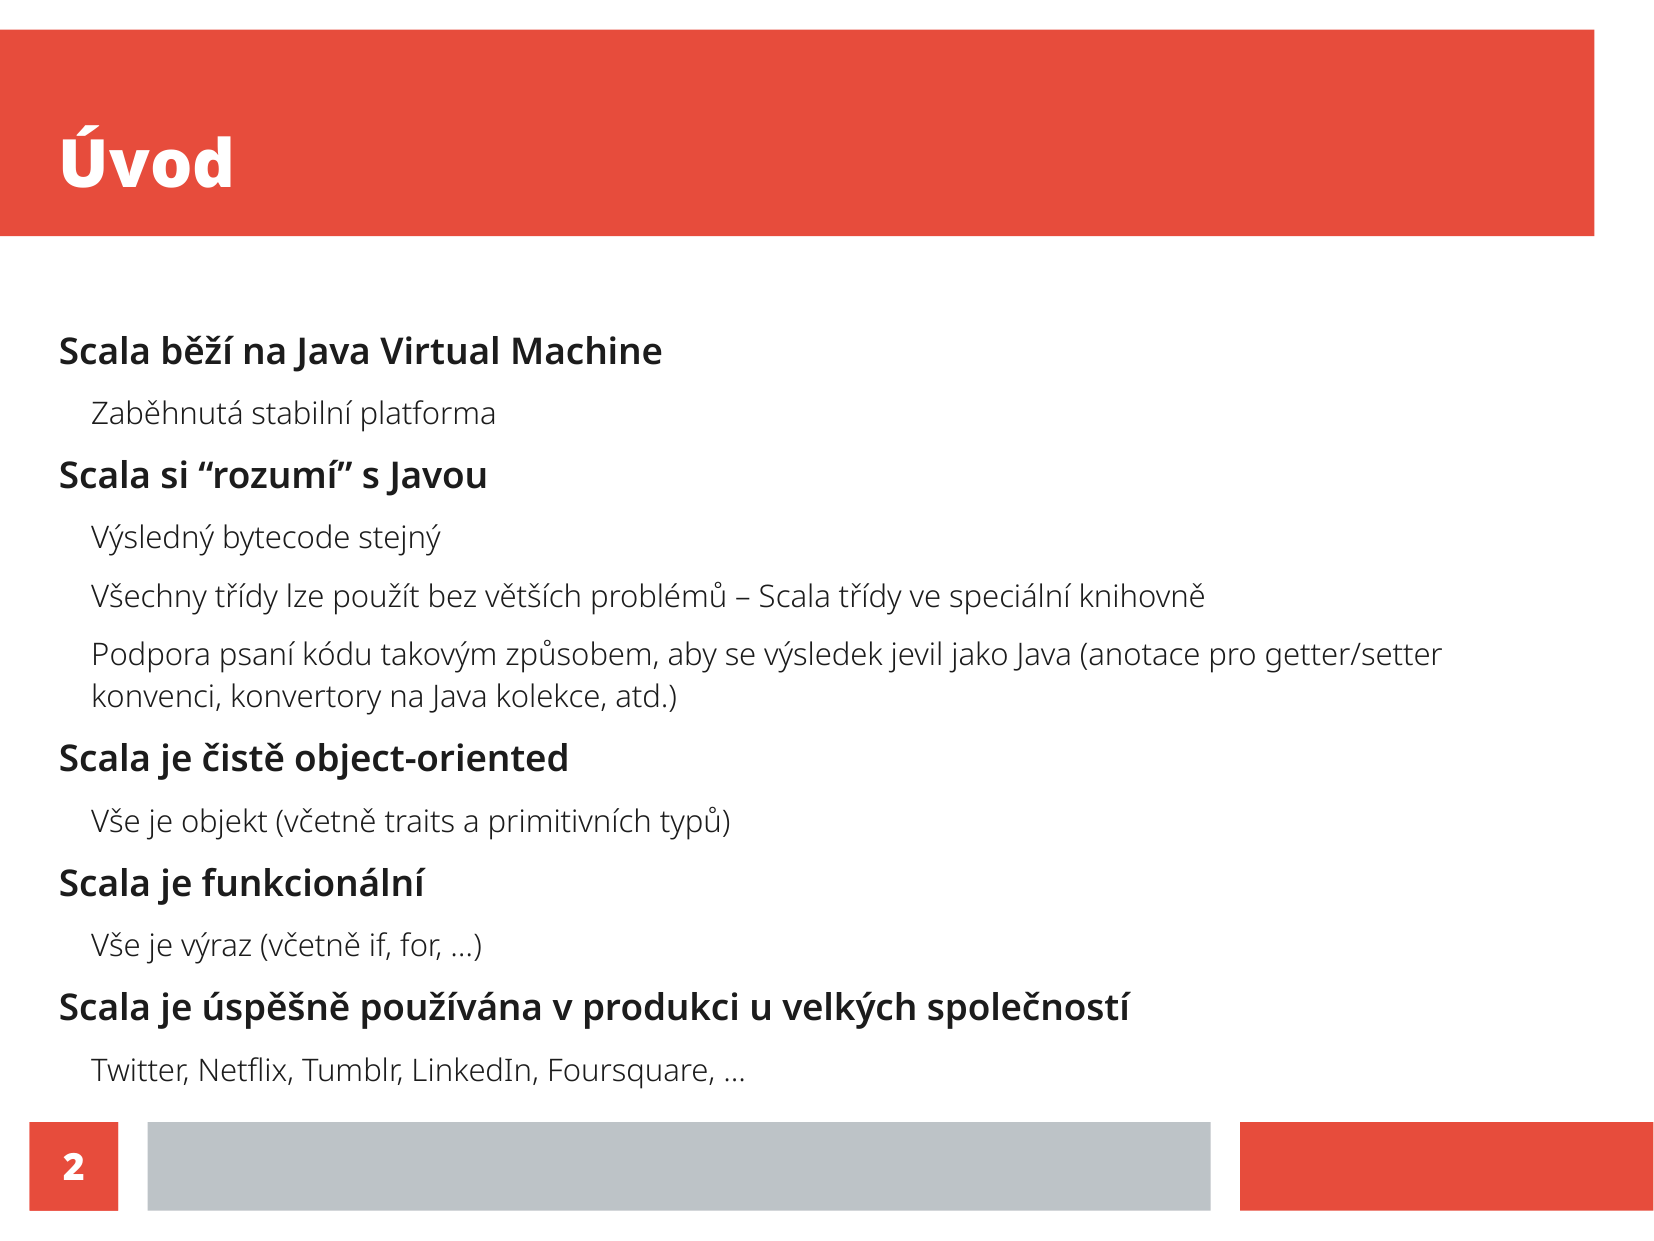

# Úvod
Scala běží na Java Virtual Machine
Zaběhnutá stabilní platforma
Scala si “rozumí” s Javou
Výsledný bytecode stejný
Všechny třídy lze použít bez větších problémů – Scala třídy ve speciální knihovně
Podpora psaní kódu takovým způsobem, aby se výsledek jevil jako Java (anotace pro getter/setter konvenci, konvertory na Java kolekce, atd.)
Scala je čistě object-oriented
Vše je objekt (včetně traits a primitivních typů)
Scala je funkcionální
Vše je výraz (včetně if, for, …)
Scala je úspěšně používána v produkci u velkých společností
Twitter, Netflix, Tumblr, LinkedIn, Foursquare, ...
2